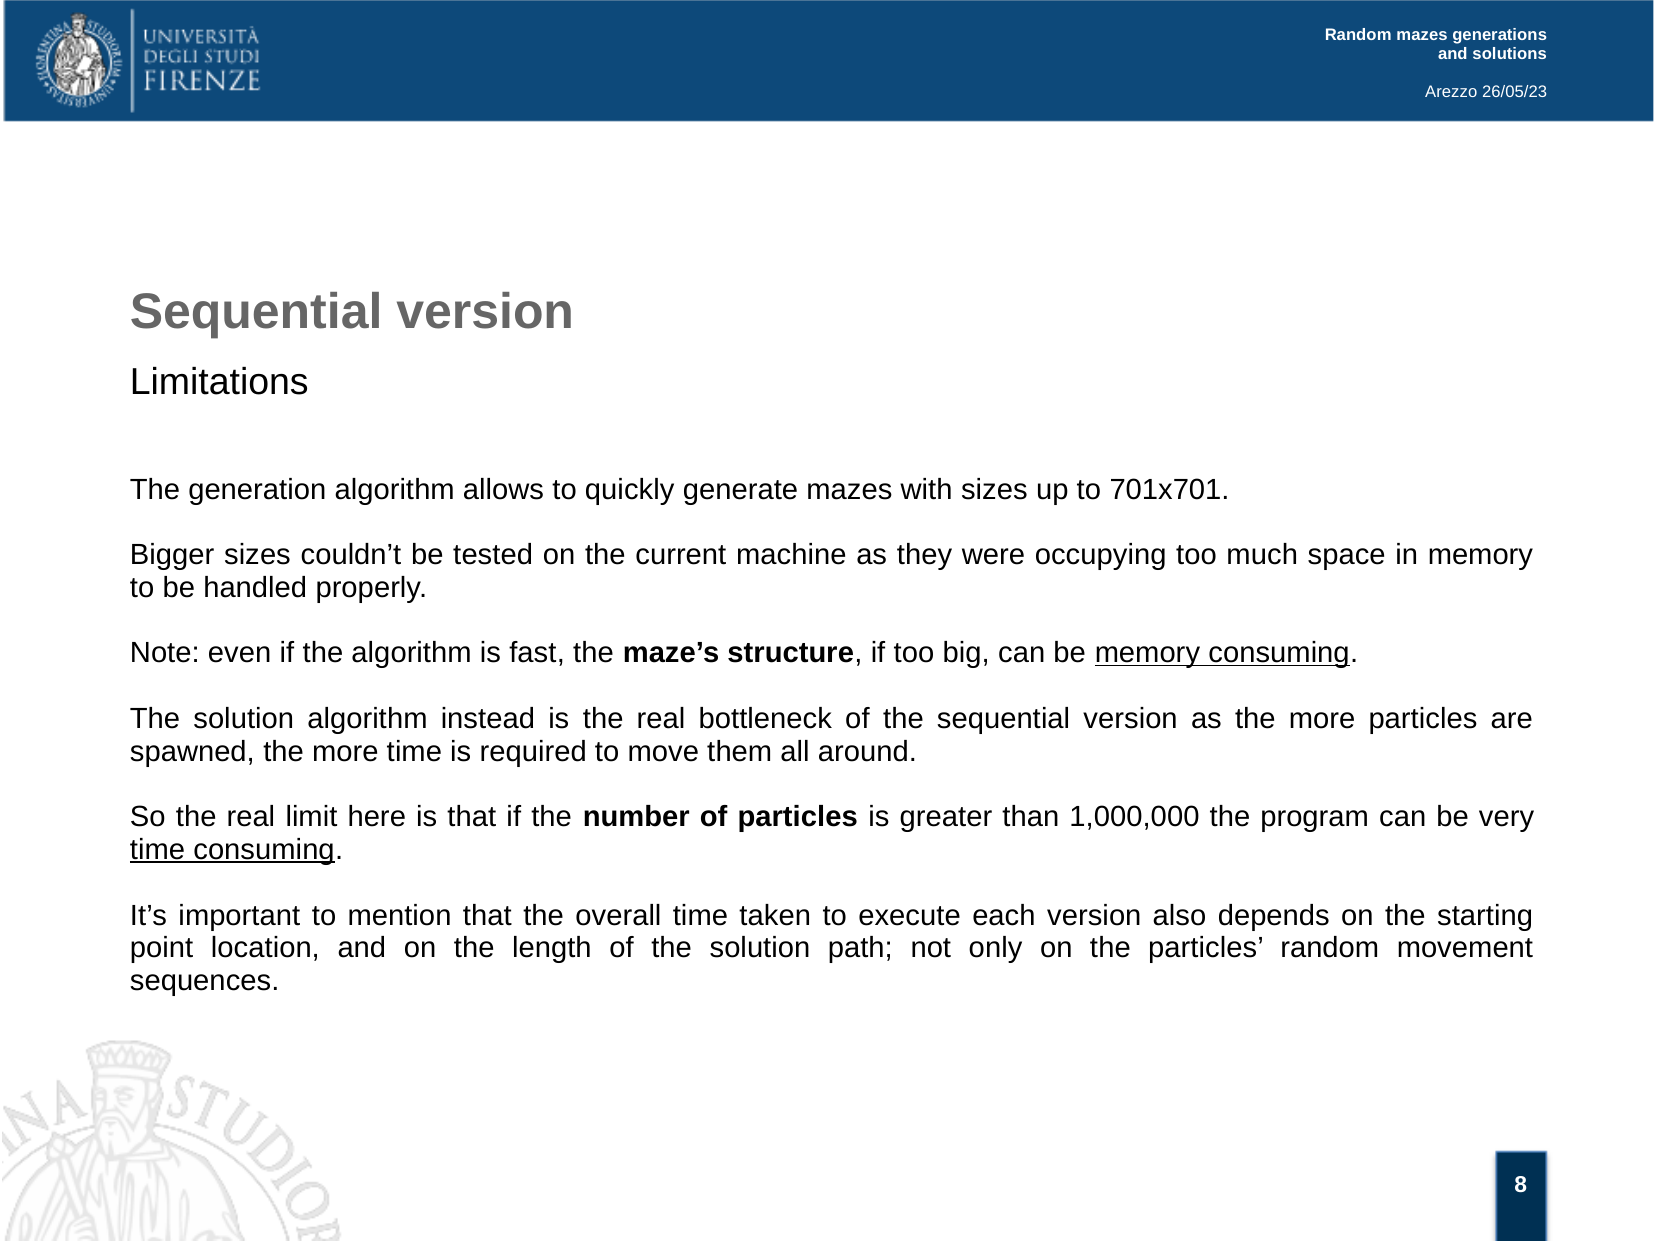

Random mazes generations
and solutions
Arezzo 26/05/23
Sequential version
Limitations
The generation algorithm allows to quickly generate mazes with sizes up to 701x701.
Bigger sizes couldn’t be tested on the current machine as they were occupying too much space in memory to be handled properly.
Note: even if the algorithm is fast, the maze’s structure, if too big, can be memory consuming.
The solution algorithm instead is the real bottleneck of the sequential version as the more particles are spawned, the more time is required to move them all around.
So the real limit here is that if the number of particles is greater than 1,000,000 the program can be very time consuming.
It’s important to mention that the overall time taken to execute each version also depends on the starting point location, and on the length of the solution path; not only on the particles’ random movement sequences.
8